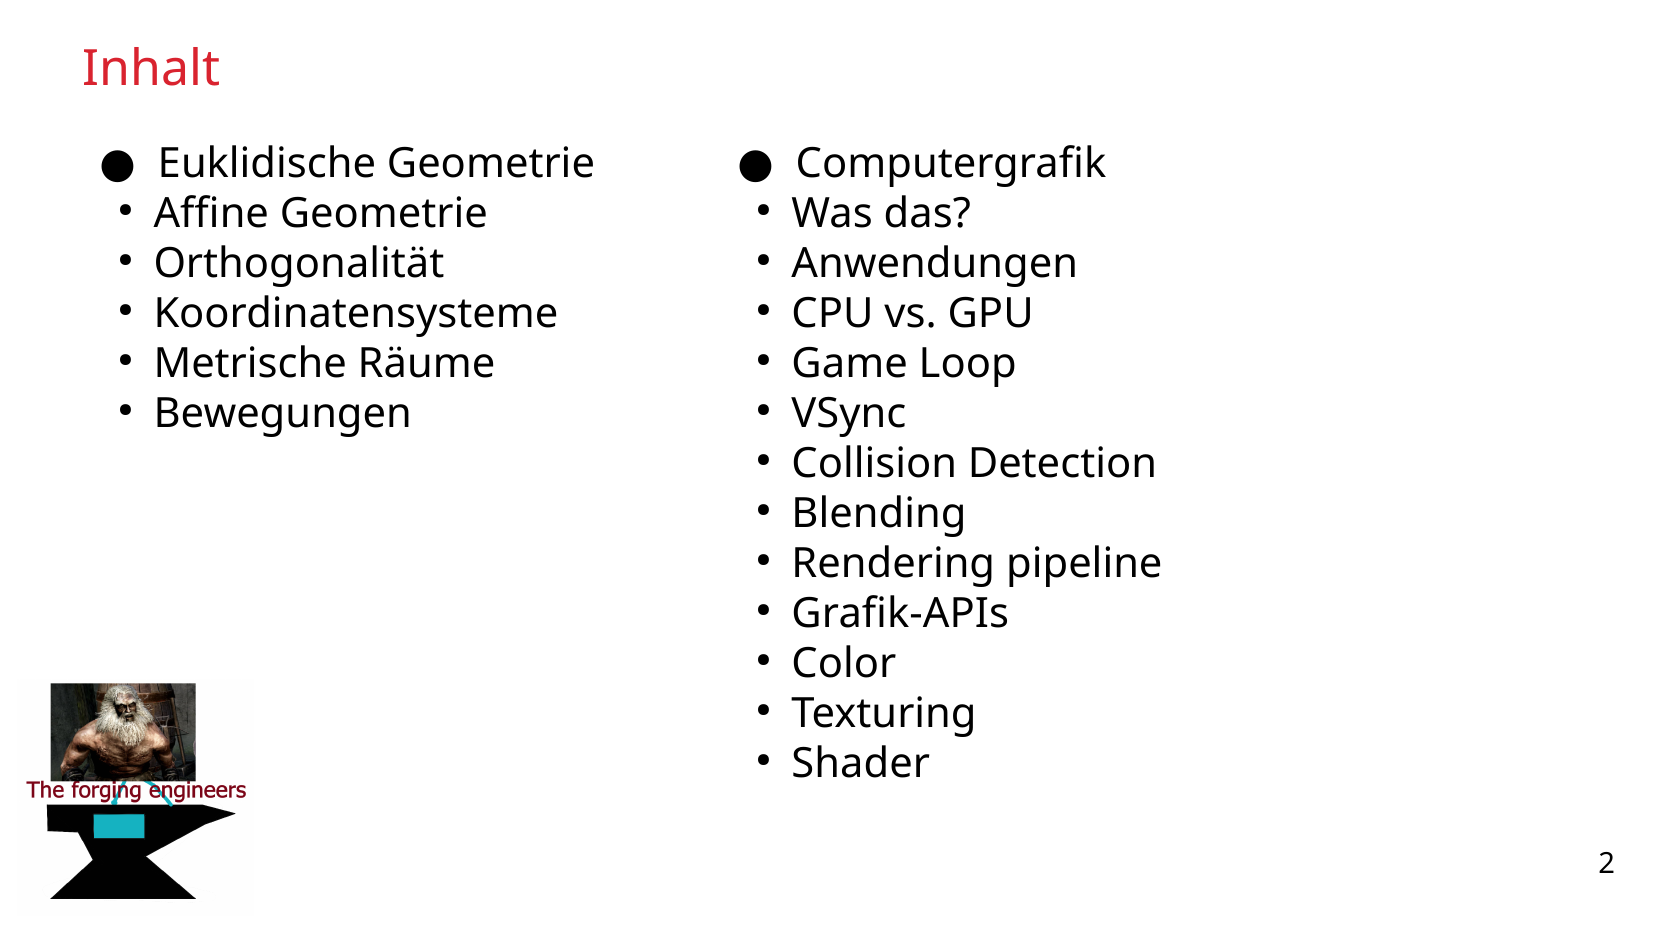

# Inhalt
Euklidische Geometrie
Affine Geometrie
Orthogonalität
Koordinatensysteme
Metrische Räume
Bewegungen
Computergrafik
Was das?
Anwendungen
CPU vs. GPU
Game Loop
VSync
Collision Detection
Blending
Rendering pipeline
Grafik-APIs
Color
Texturing
Shader